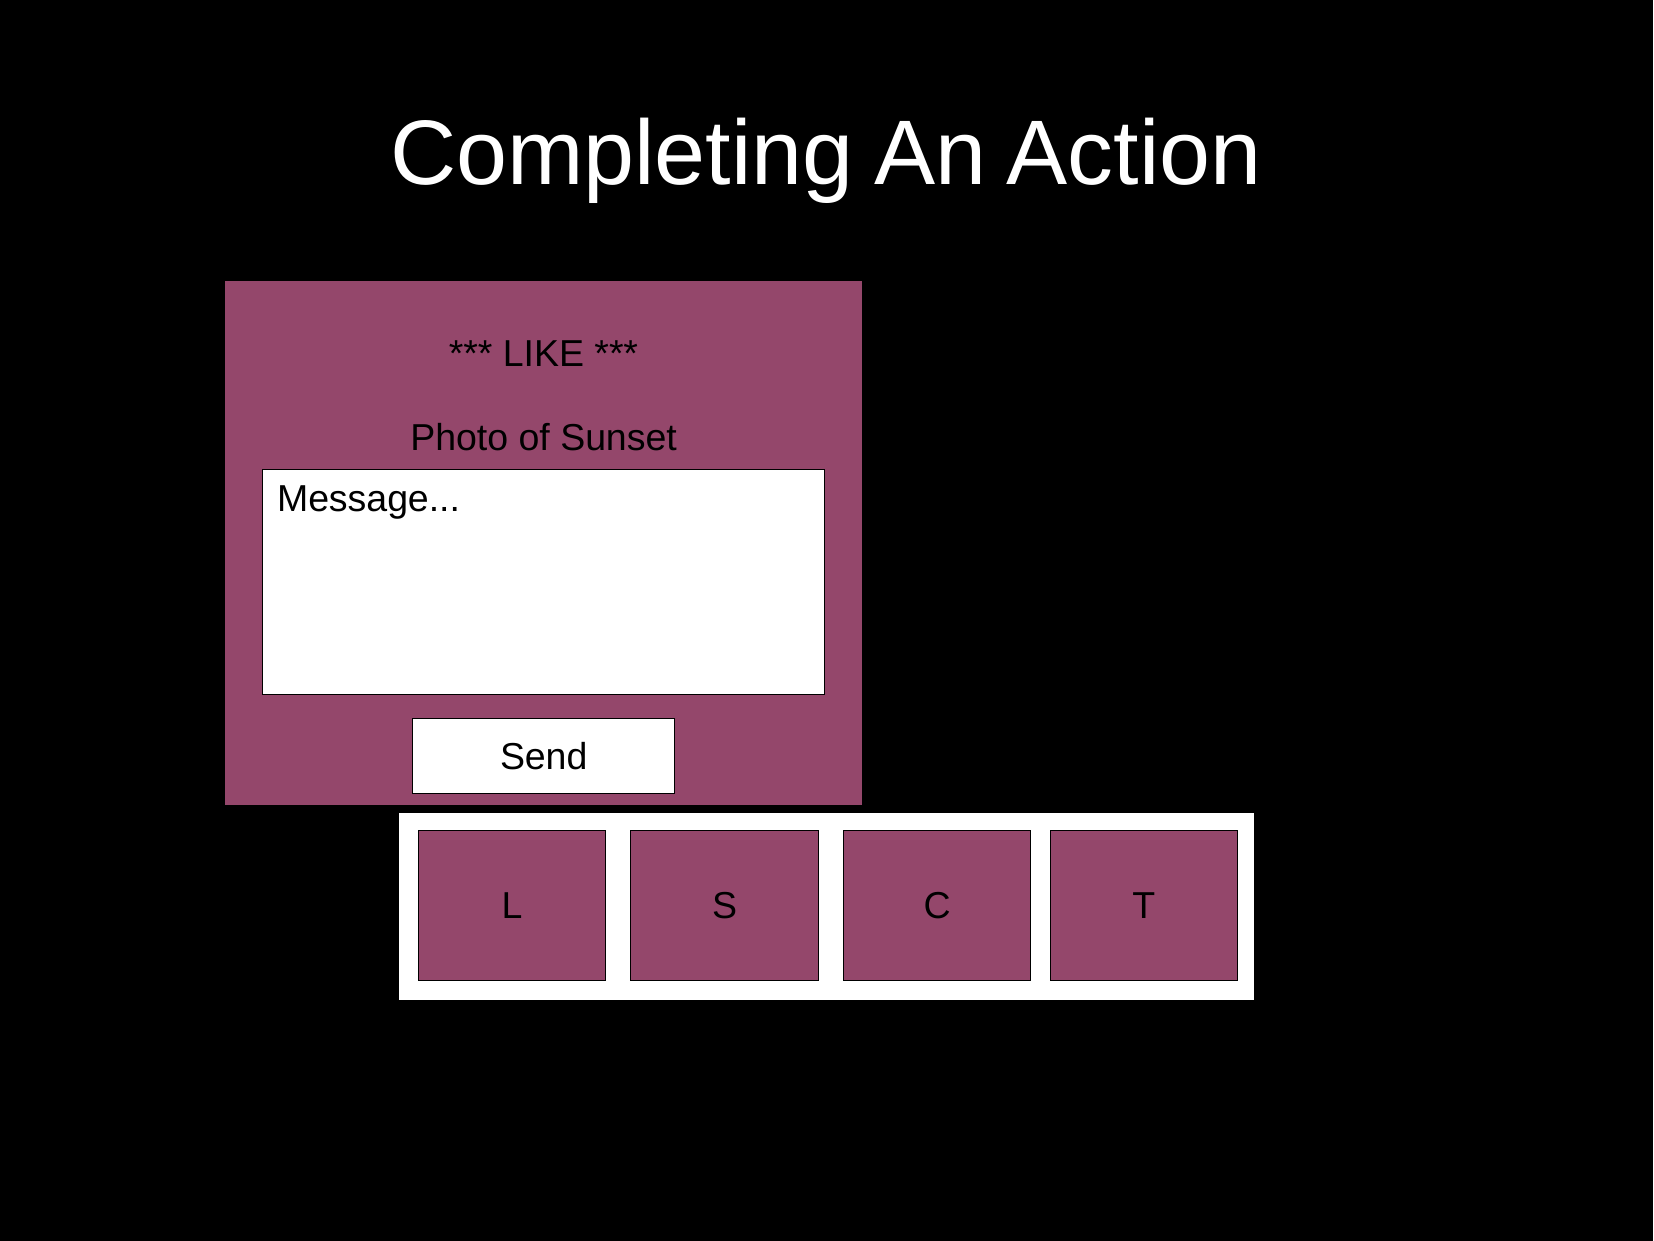

# Completing An Action
*** LIKE ***
Photo of Sunset
Message...
Send
L
S
C
T